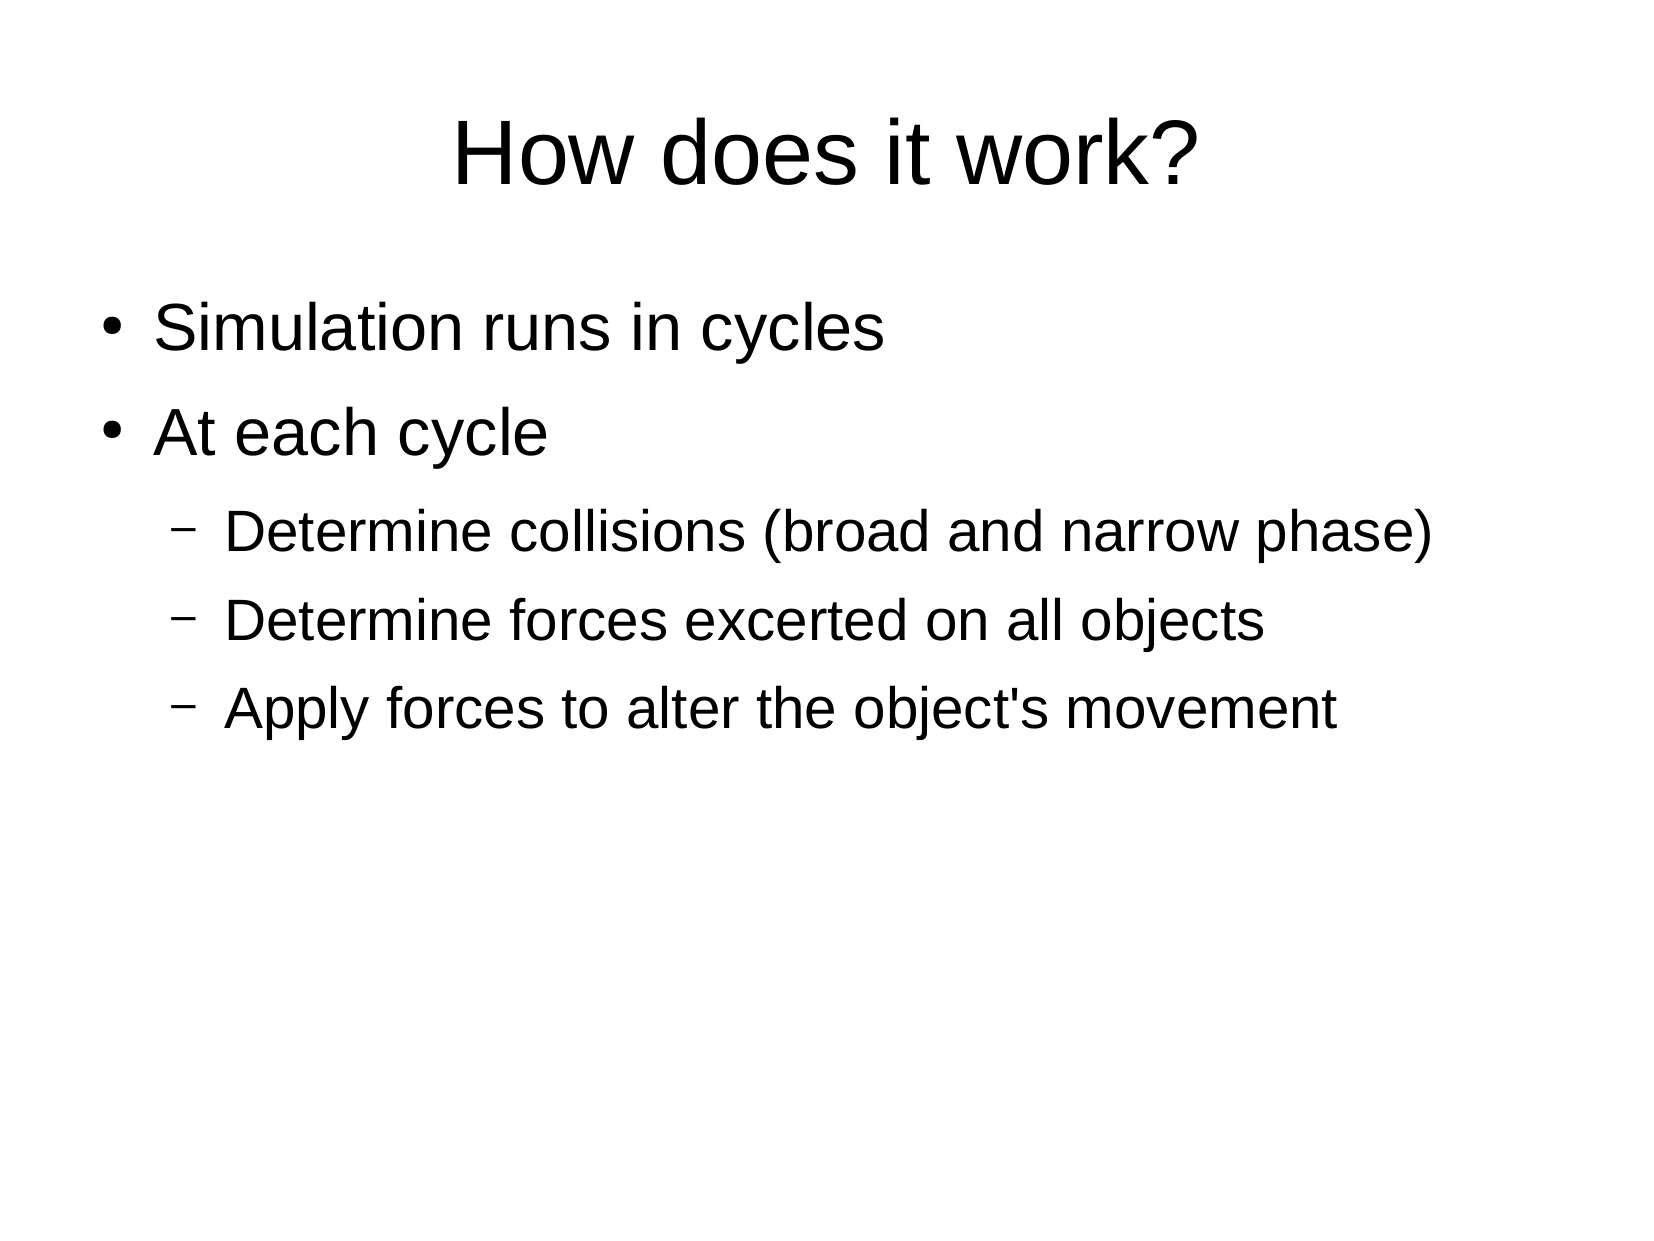

# How does it work?
Simulation runs in cycles
At each cycle
Determine collisions (broad and narrow phase)
Determine forces excerted on all objects
Apply forces to alter the object's movement